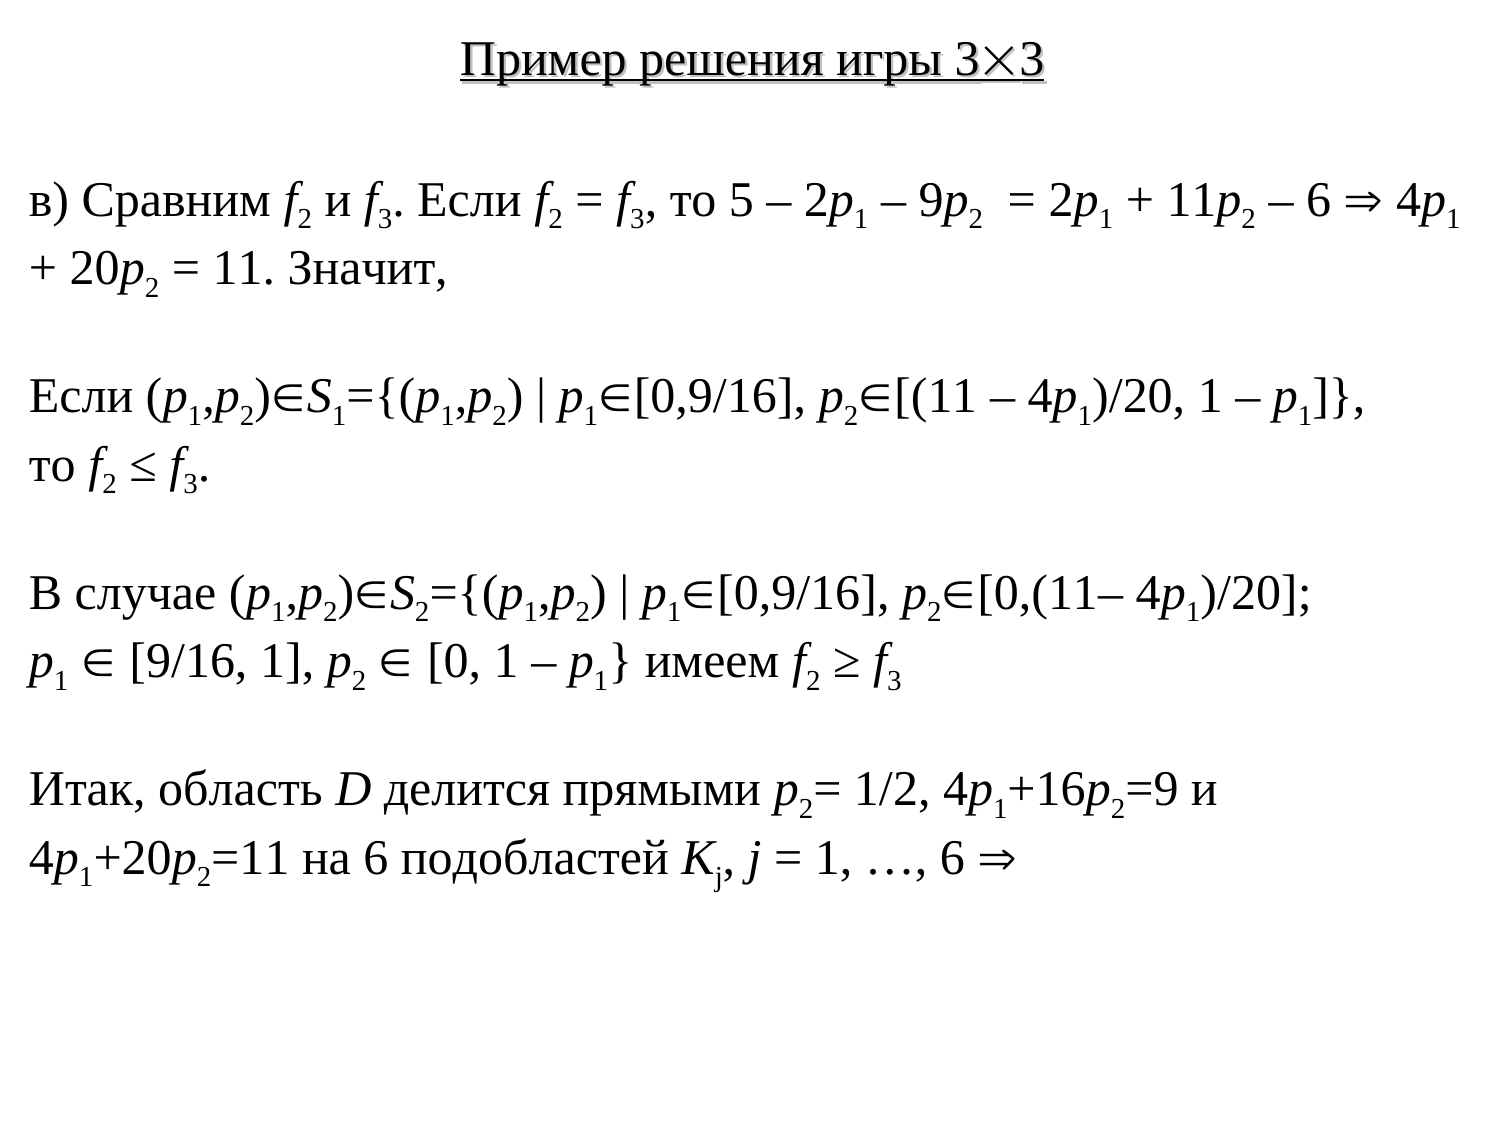

Пример решения игры 33
в) Сравним f2 и f3. Если f2 = f3, то 5 – 2p1 – 9p2 = 2p1 + 11p2 – 6  4p1 + 20p2 = 11. Значит,
Если (p1,p2)S1={(p1,p2) | p1[0,9/16], p2[(11 – 4p1)/20, 1 – p1]},
то f2 ≤ f3.
В случае (p1,p2)S2={(p1,p2) | p1[0,9/16], p2[0,(11– 4p1)/20];
p1  [9/16, 1], p2  [0, 1 – p1} имеем f2 ≥ f3
Итак, область D делится прямыми p2= 1/2, 4p1+16p2=9 и
4p1+20p2=11 на 6 подобластей Kj, j = 1, …, 6 